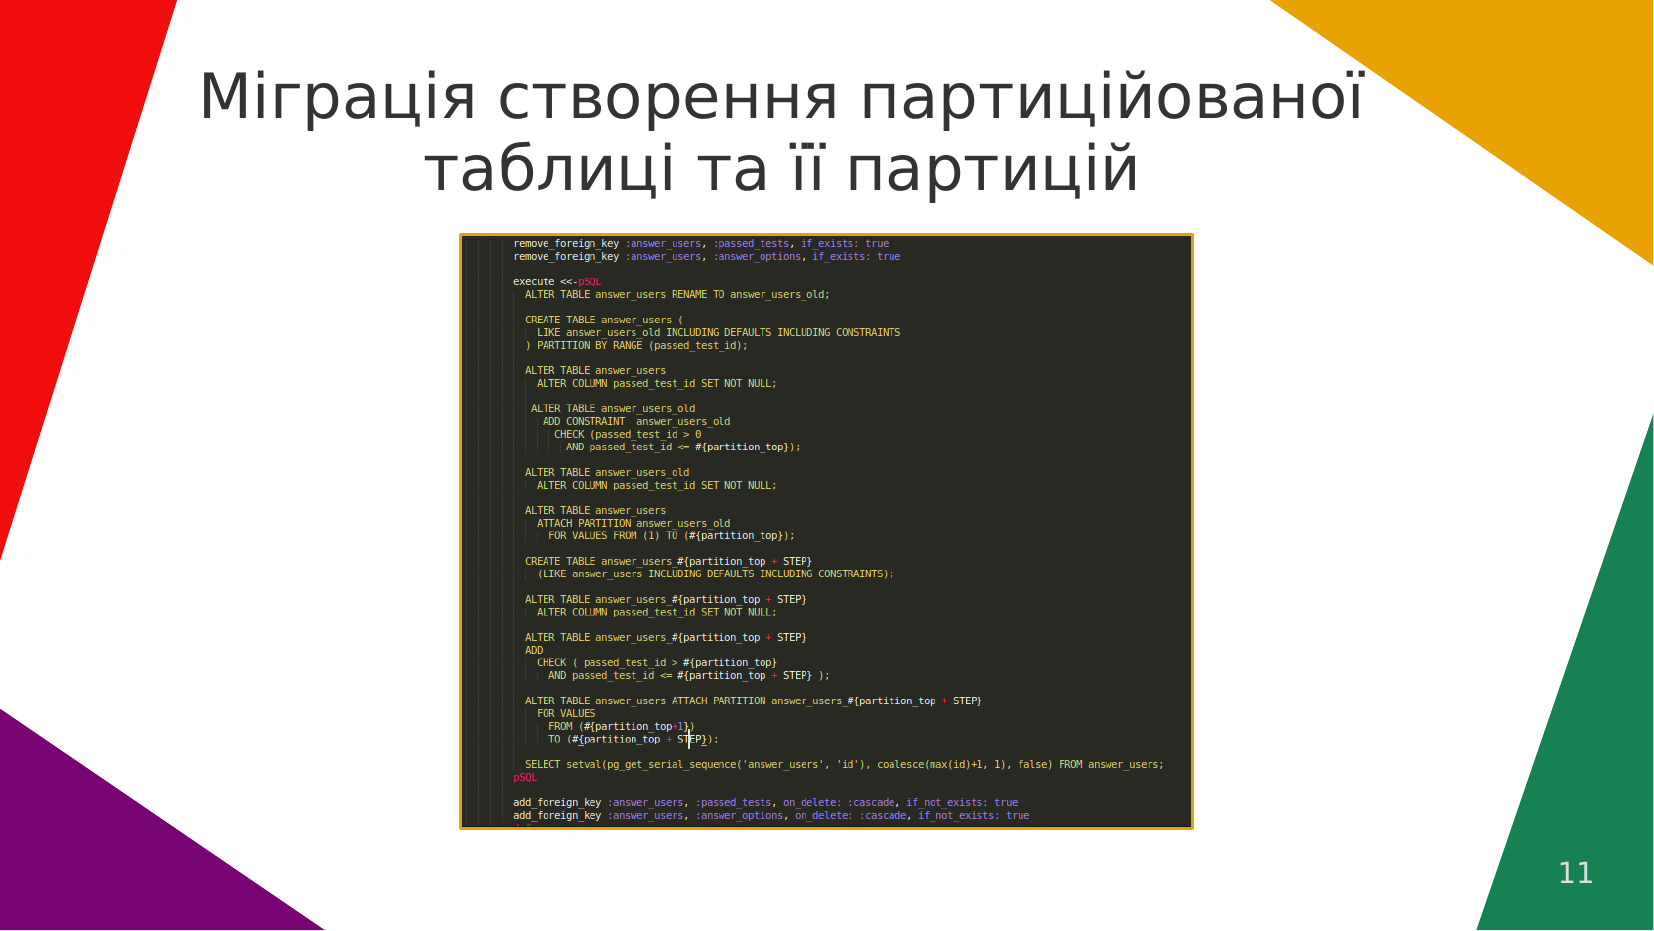

# Міграція створення партиційованої таблиці та її партицій
11